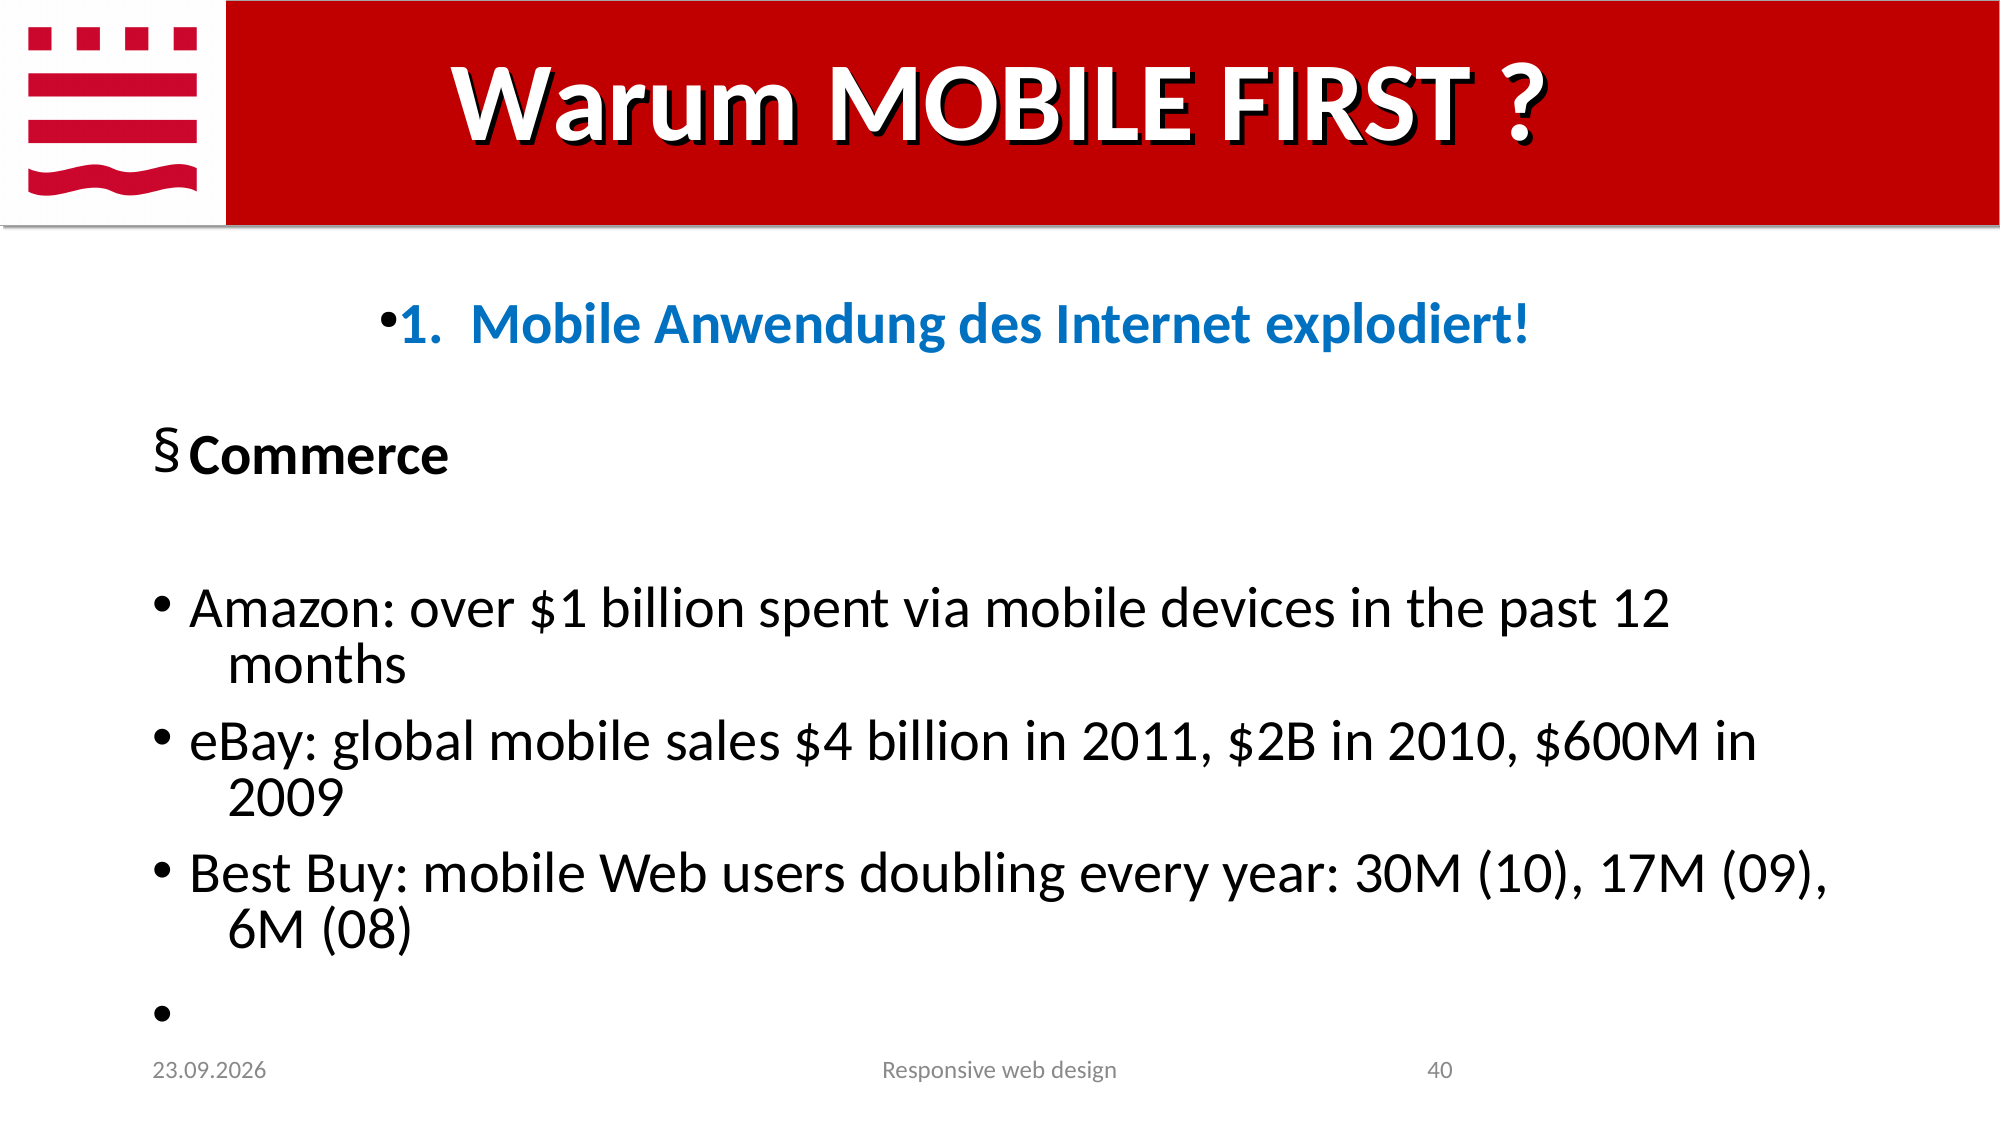

Warum MOBILE FIRST ?
# 1. Mobile Anwendung des Internet explodiert!
Commerce
Amazon: over $1 billion spent via mobile devices in the past 12 months
eBay: global mobile sales $4 billion in 2011, $2B in 2010, $600M in 2009
Best Buy: mobile Web users doubling every year: 30M (10), 17M (09), 6M (08)
Responsive web design
40